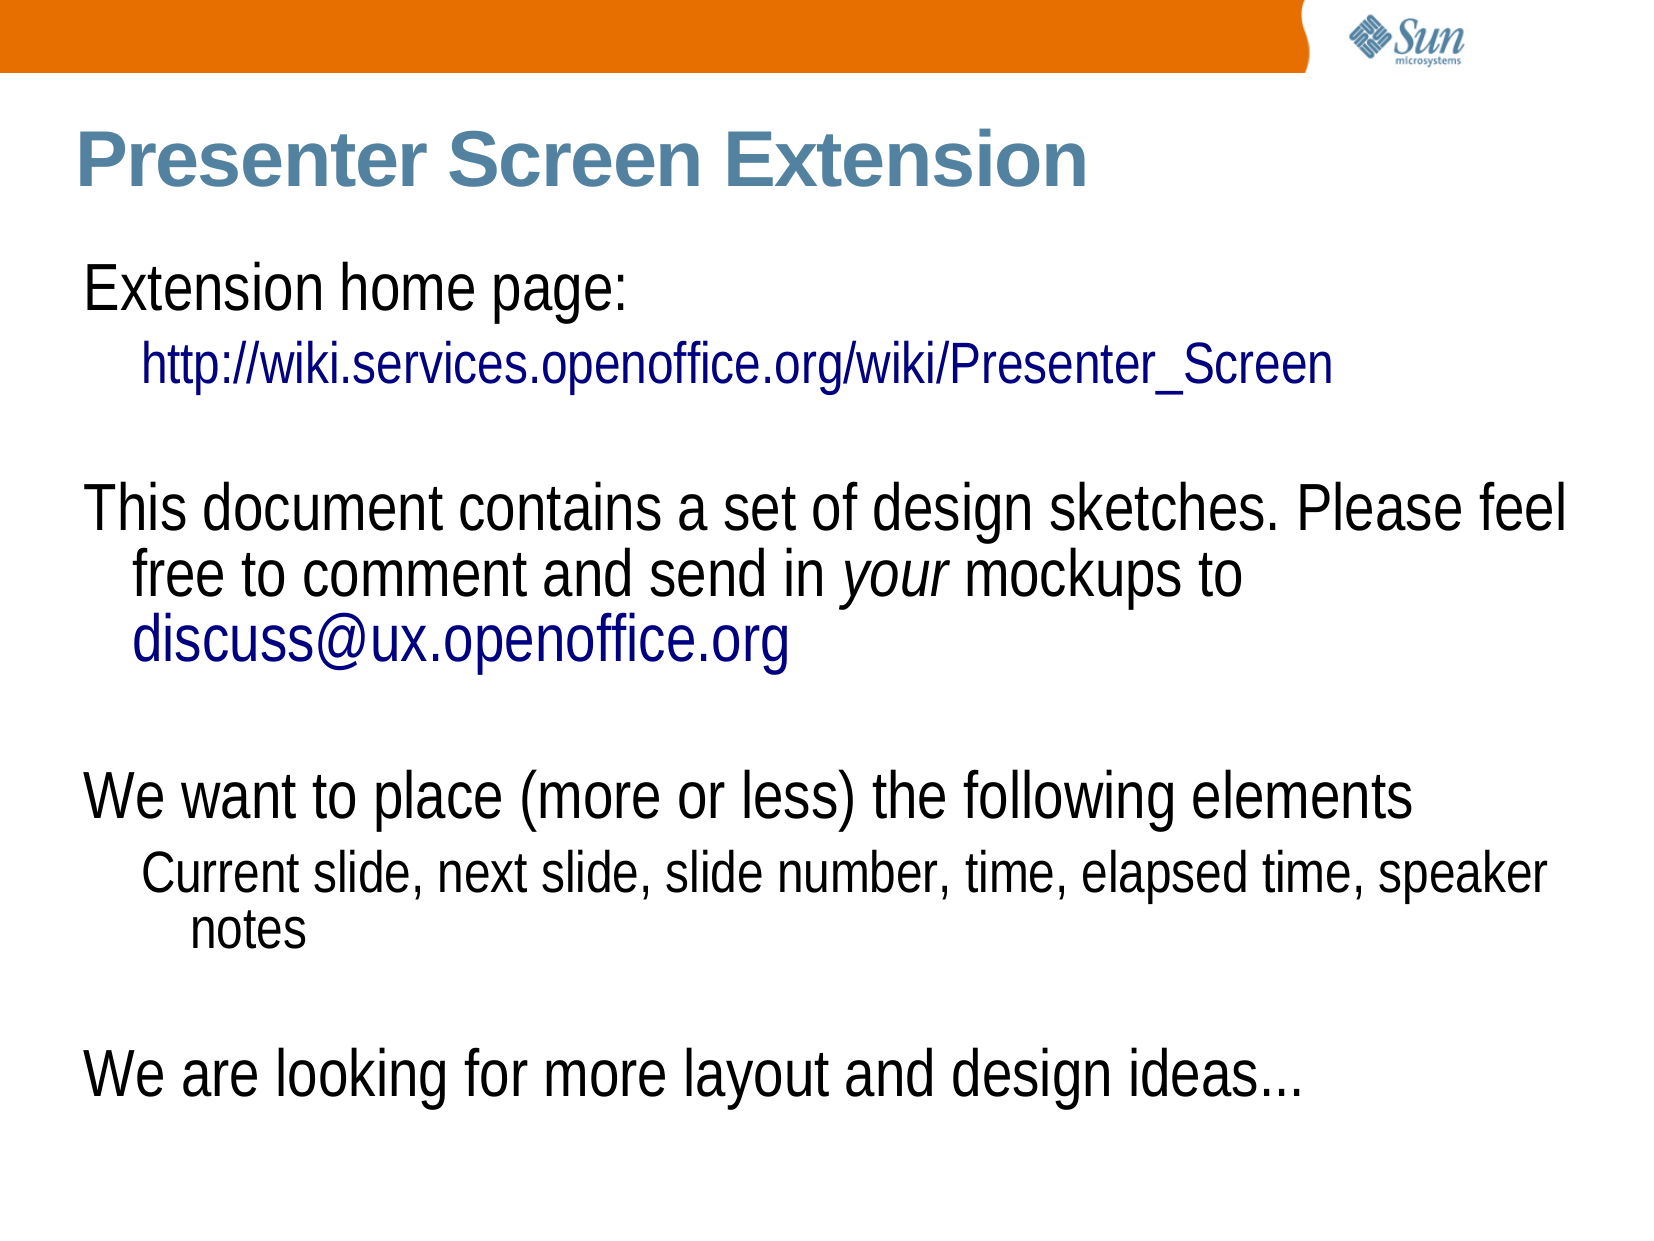

# Presenter Screen Extension
Extension home page:
http://wiki.services.openoffice.org/wiki/Presenter_Screen
This document contains a set of design sketches. Please feel free to comment and send in your mockups to discuss@ux.openoffice.org
We want to place (more or less) the following elements
Current slide, next slide, slide number, time, elapsed time, speaker notes
We are looking for more layout and design ideas...